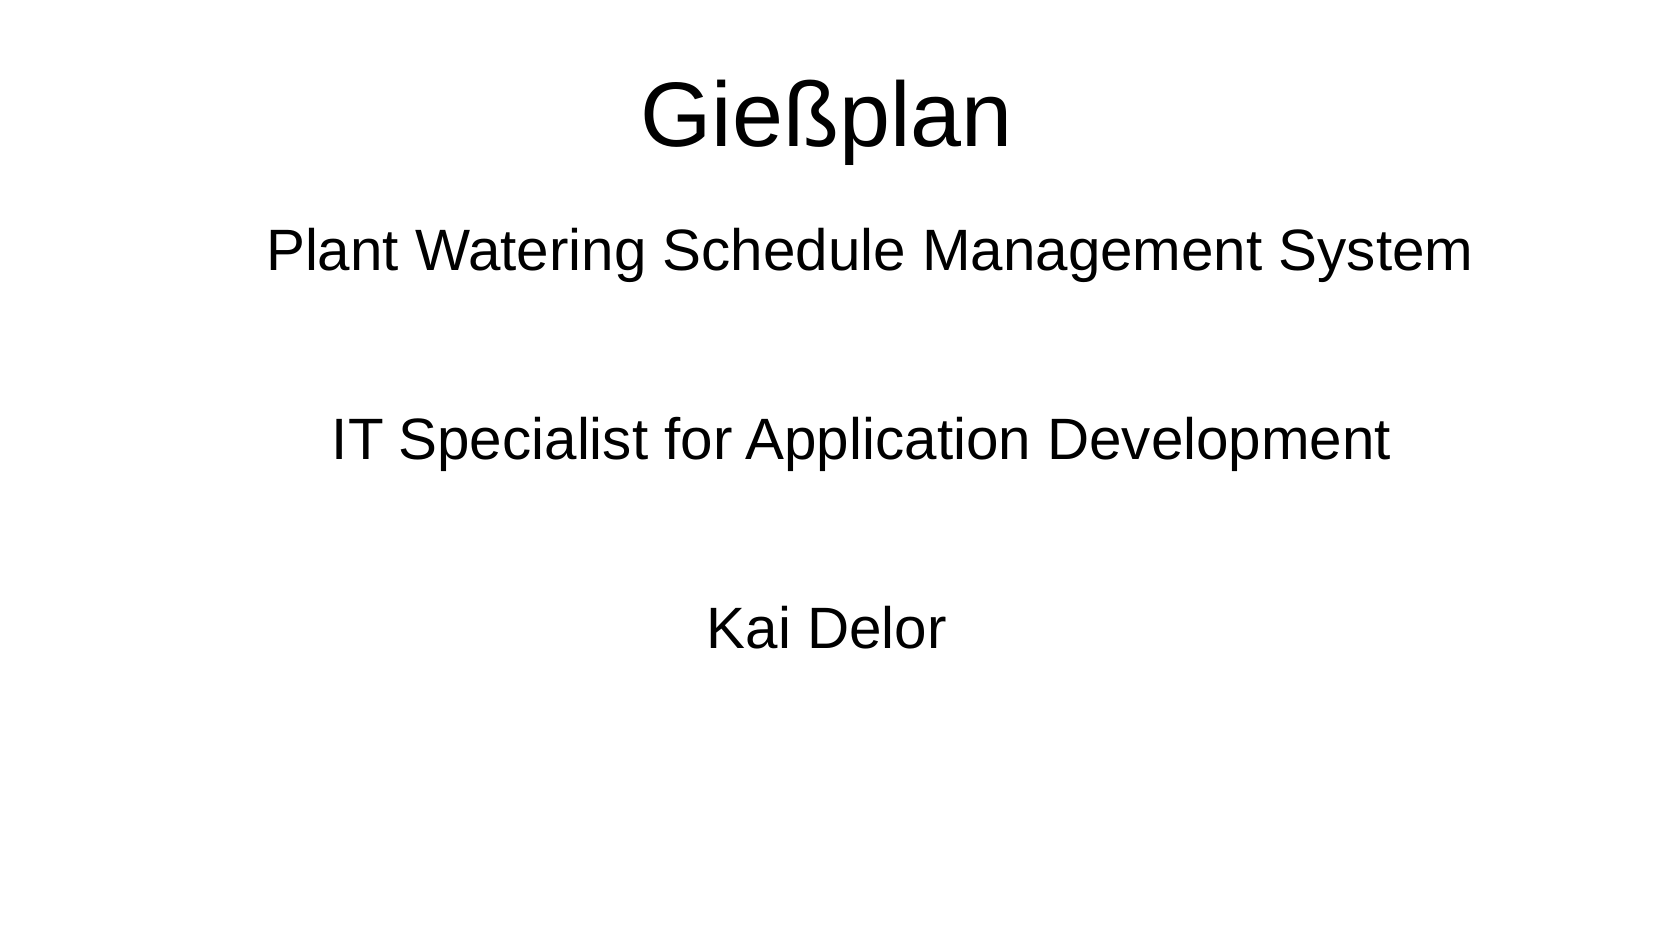

# Gießplan
 Plant Watering Schedule Management System
IT Specialist for Application Development
Kai Delor